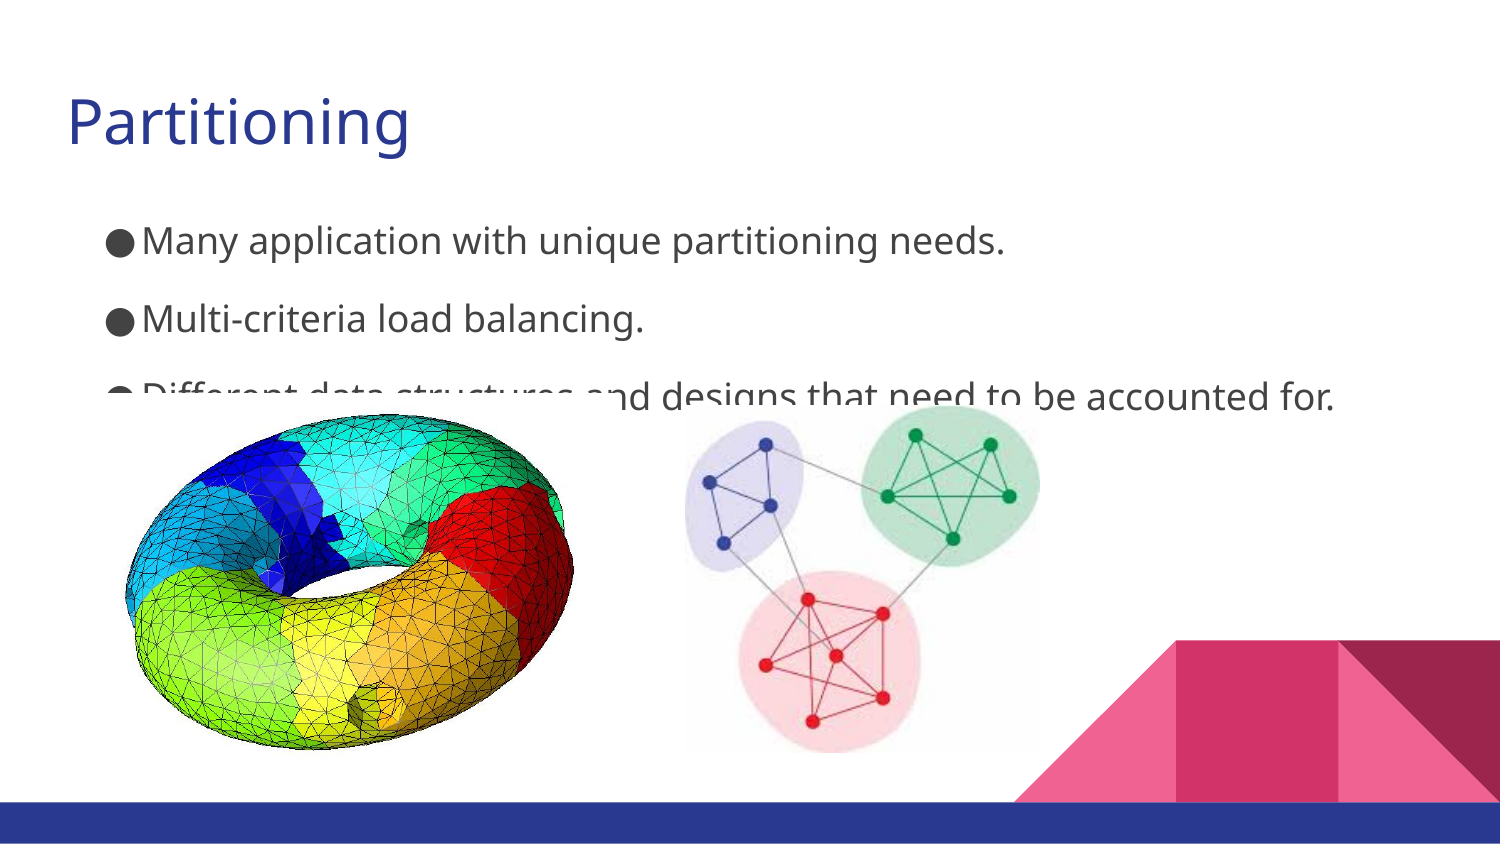

# Partitioning
Many application with unique partitioning needs.
Multi-criteria load balancing.
Different data structures and designs that need to be accounted for.